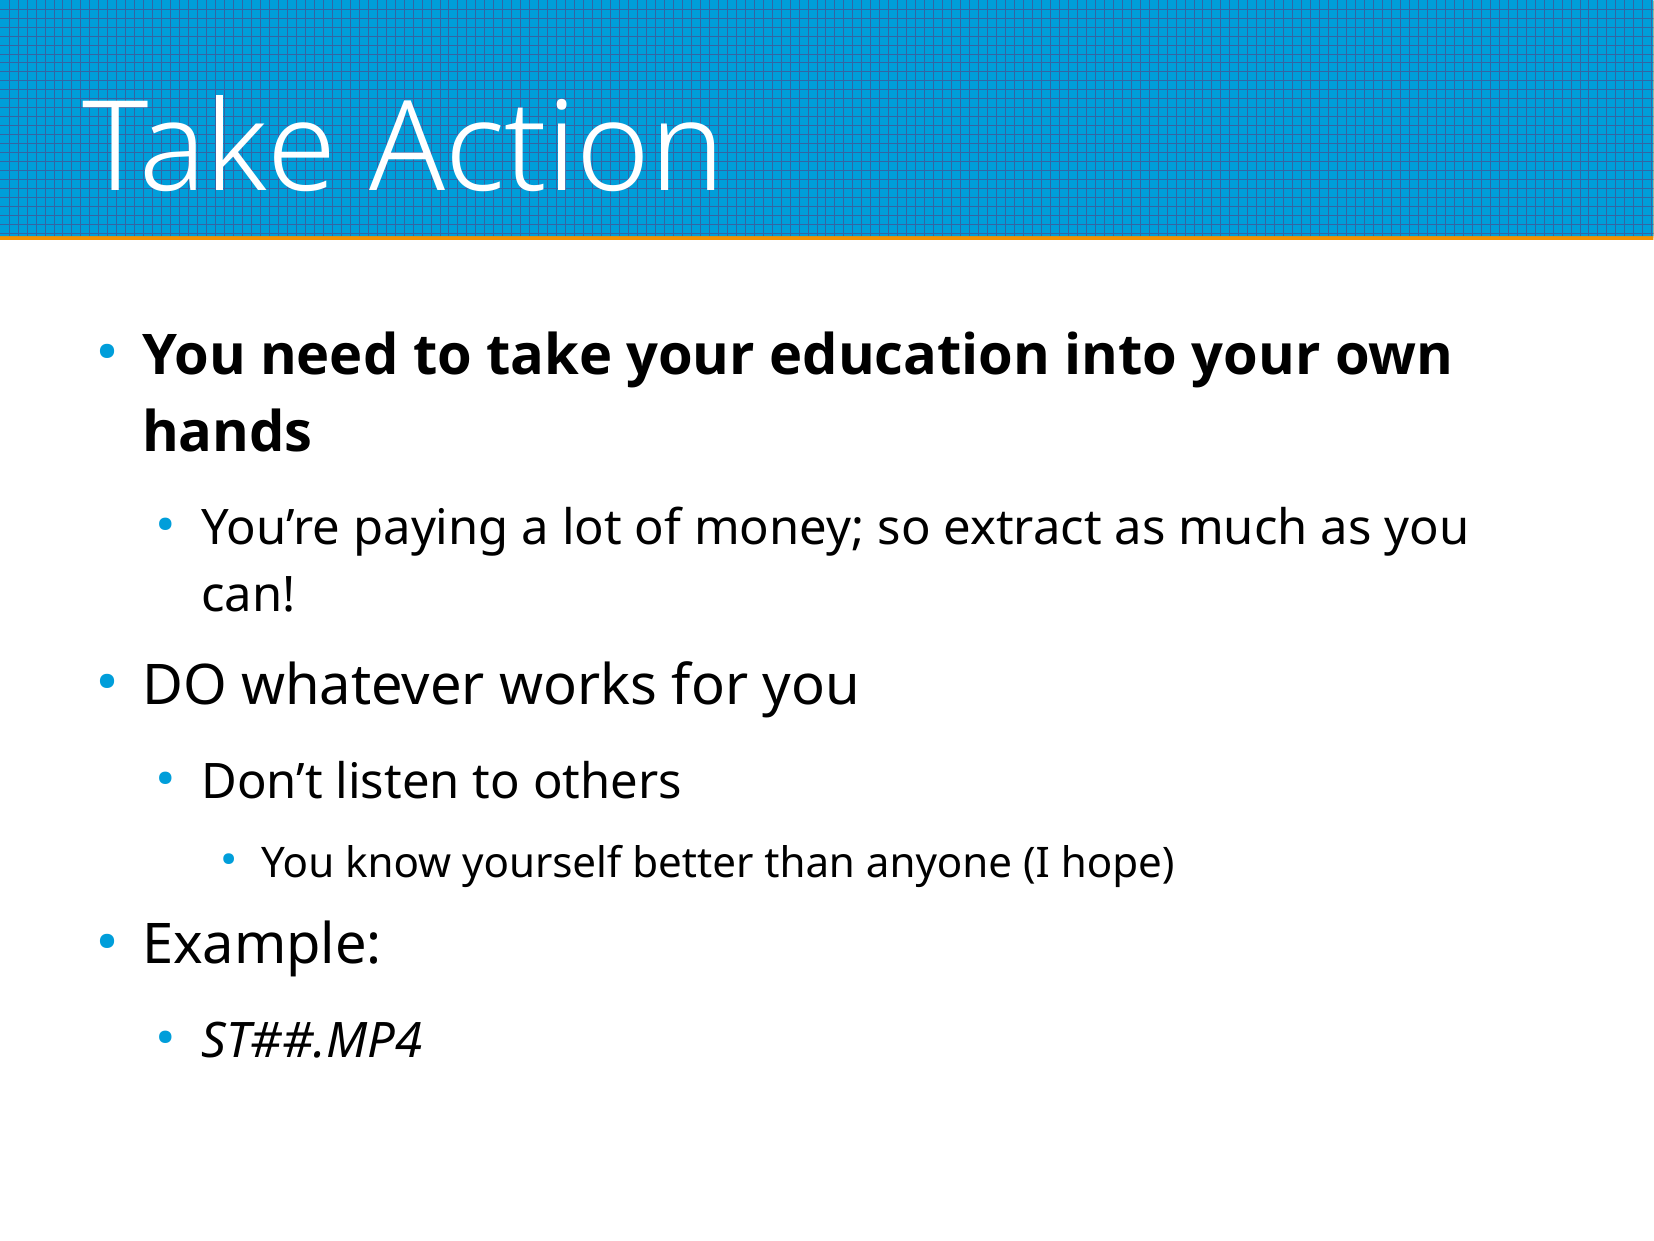

# Take Action
You need to take your education into your own hands
You’re paying a lot of money; so extract as much as you can!
DO whatever works for you
Don’t listen to others
You know yourself better than anyone (I hope)
Example:
ST##.MP4